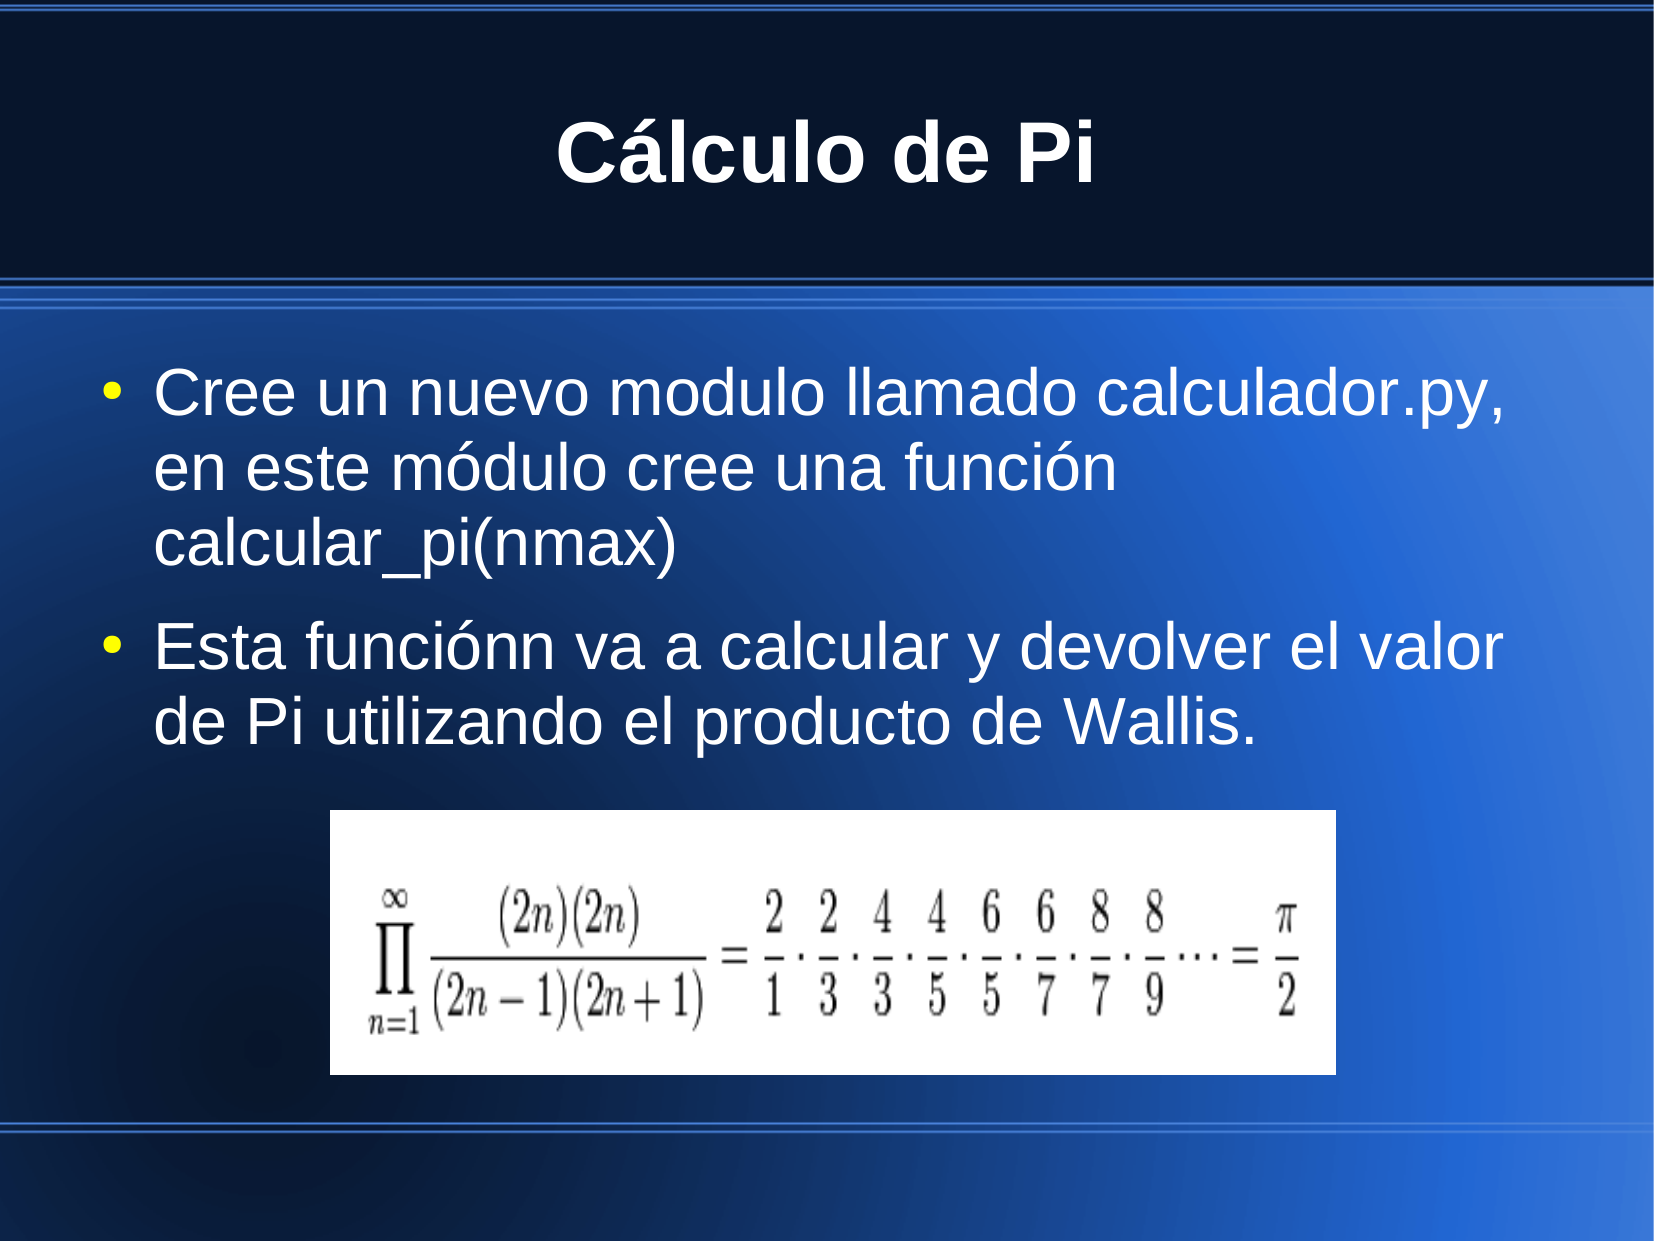

# Cálculo de Pi
Cree un nuevo modulo llamado calculador.py, en este módulo cree una función calcular_pi(nmax)
Esta funciónn va a calcular y devolver el valor de Pi utilizando el producto de Wallis.